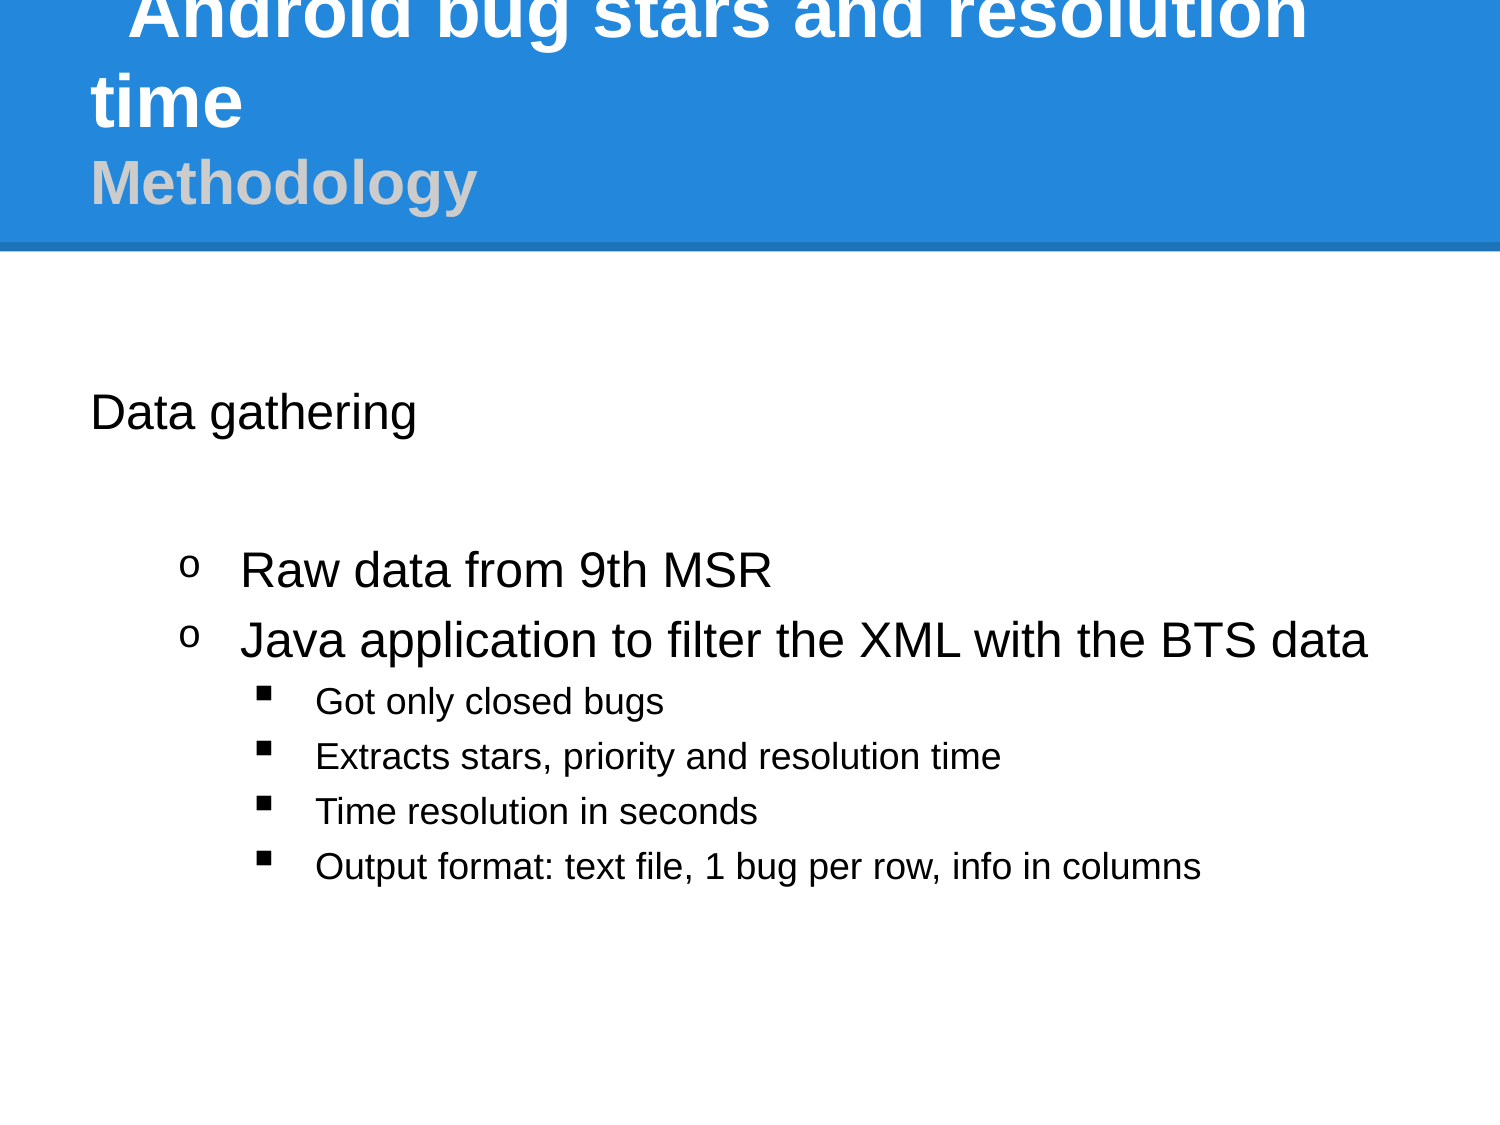

Android bug stars and resolution time
Methodology
# Data gathering
Raw data from 9th MSR
Java application to filter the XML with the BTS data
Got only closed bugs
Extracts stars, priority and resolution time
Time resolution in seconds
Output format: text file, 1 bug per row, info in columns